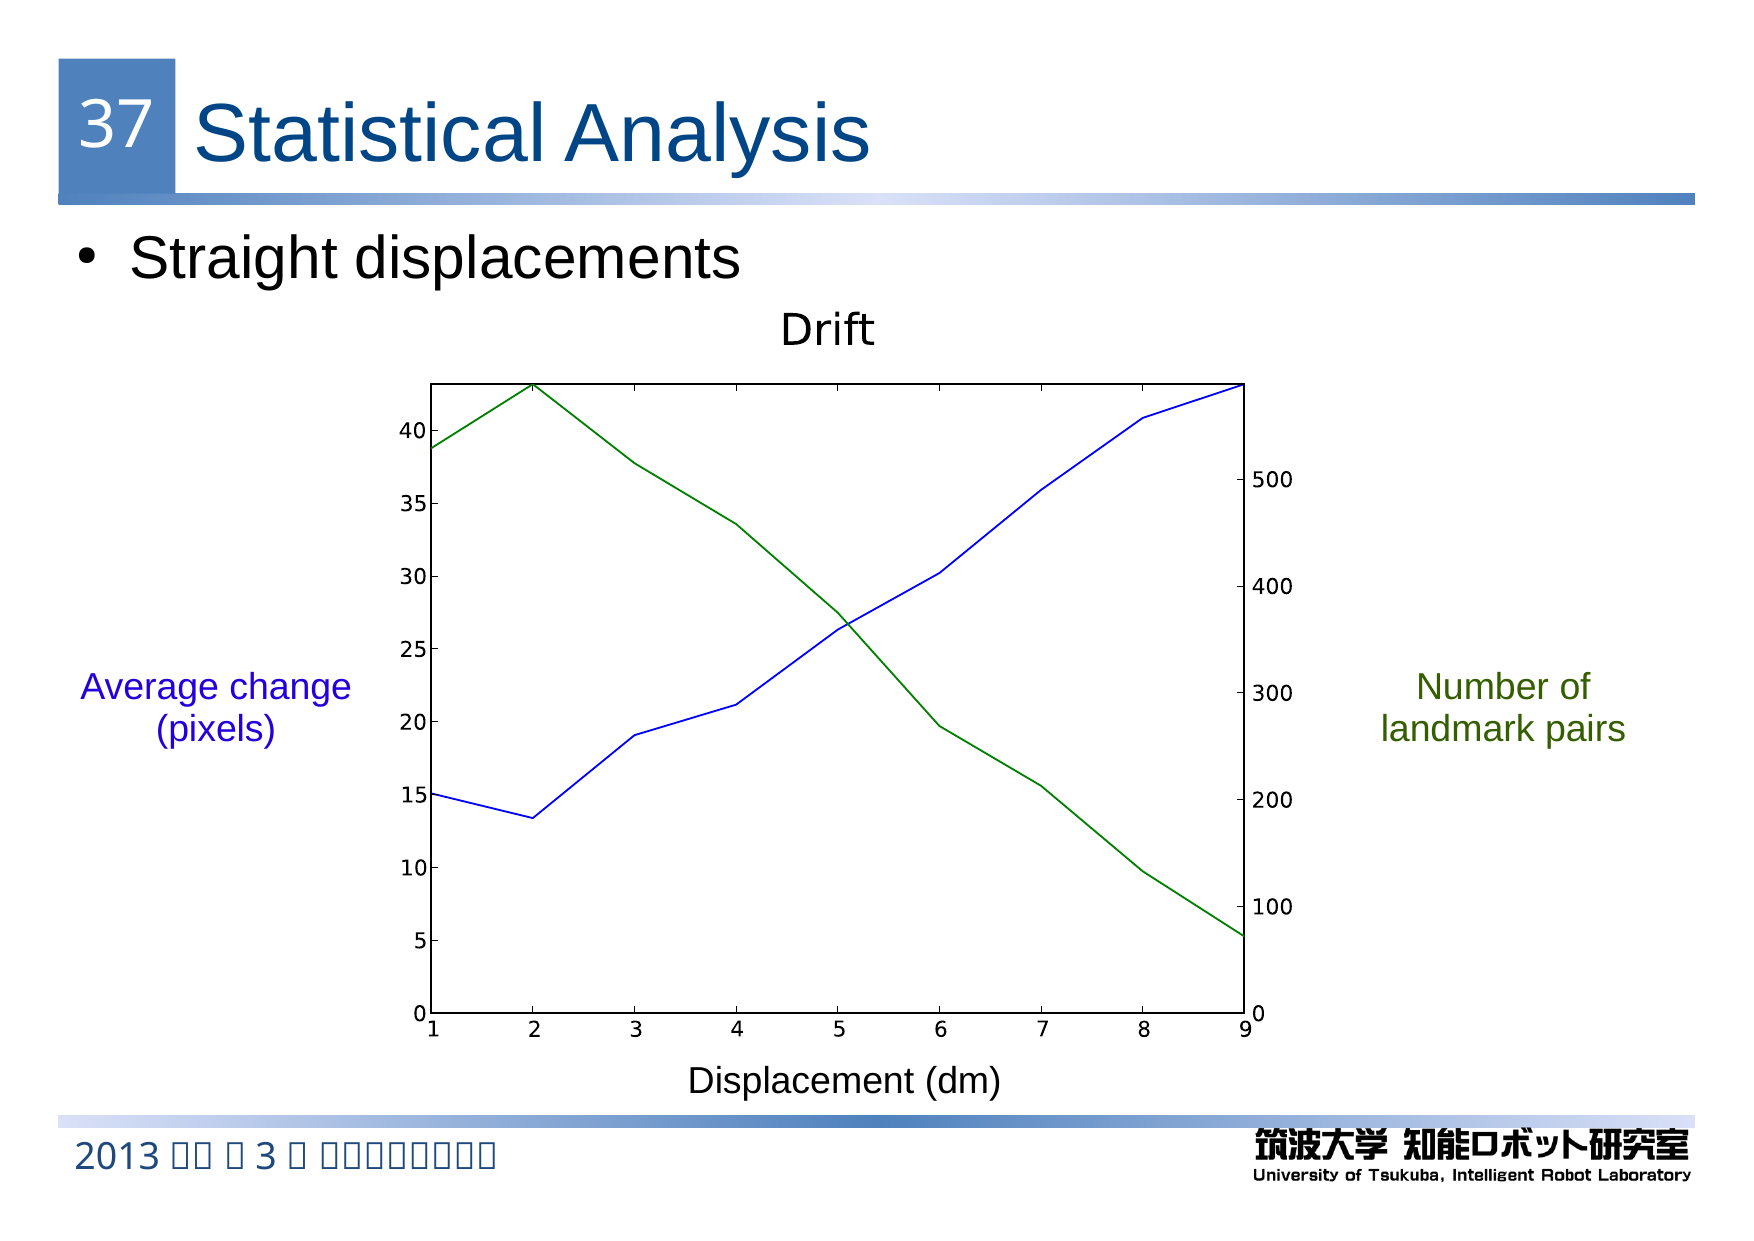

# Statistical Analysis
Straight displacements
Average change (pixels)
Number of landmark pairs
Displacement (dm)